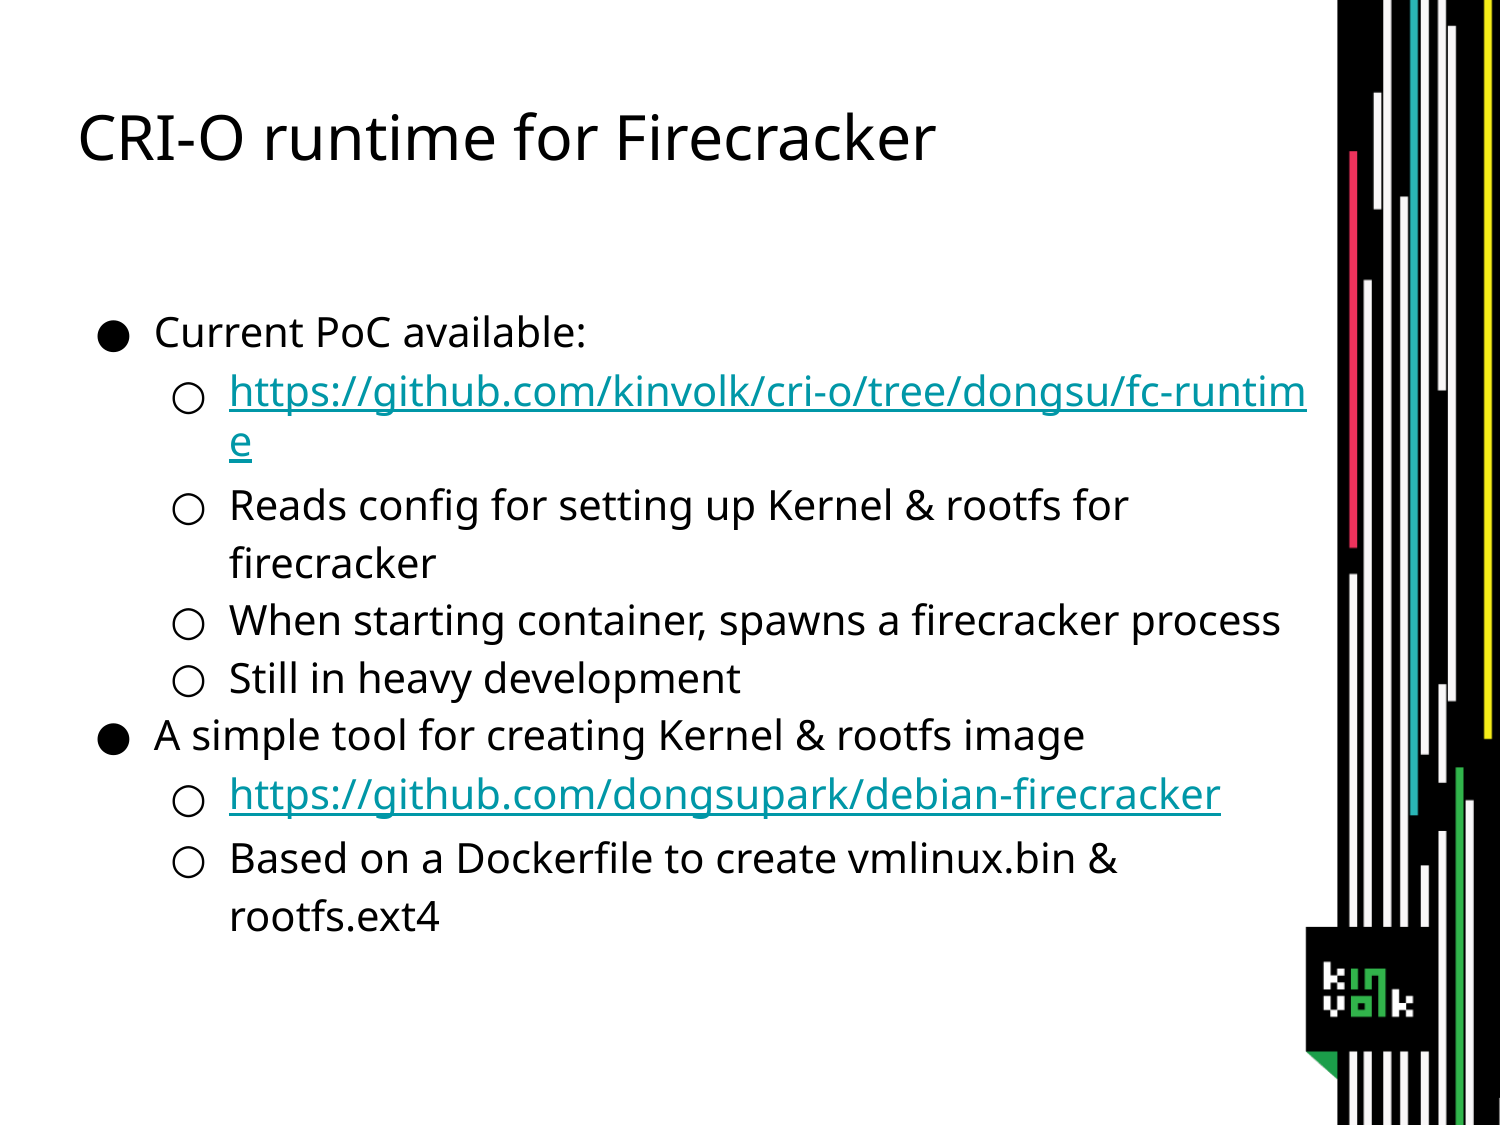

# CRI-O runtime for Firecracker
Current PoC available:
https://github.com/kinvolk/cri-o/tree/dongsu/fc-runtime
Reads config for setting up Kernel & rootfs for firecracker
When starting container, spawns a firecracker process
Still in heavy development
A simple tool for creating Kernel & rootfs image
https://github.com/dongsupark/debian-firecracker
Based on a Dockerfile to create vmlinux.bin & rootfs.ext4